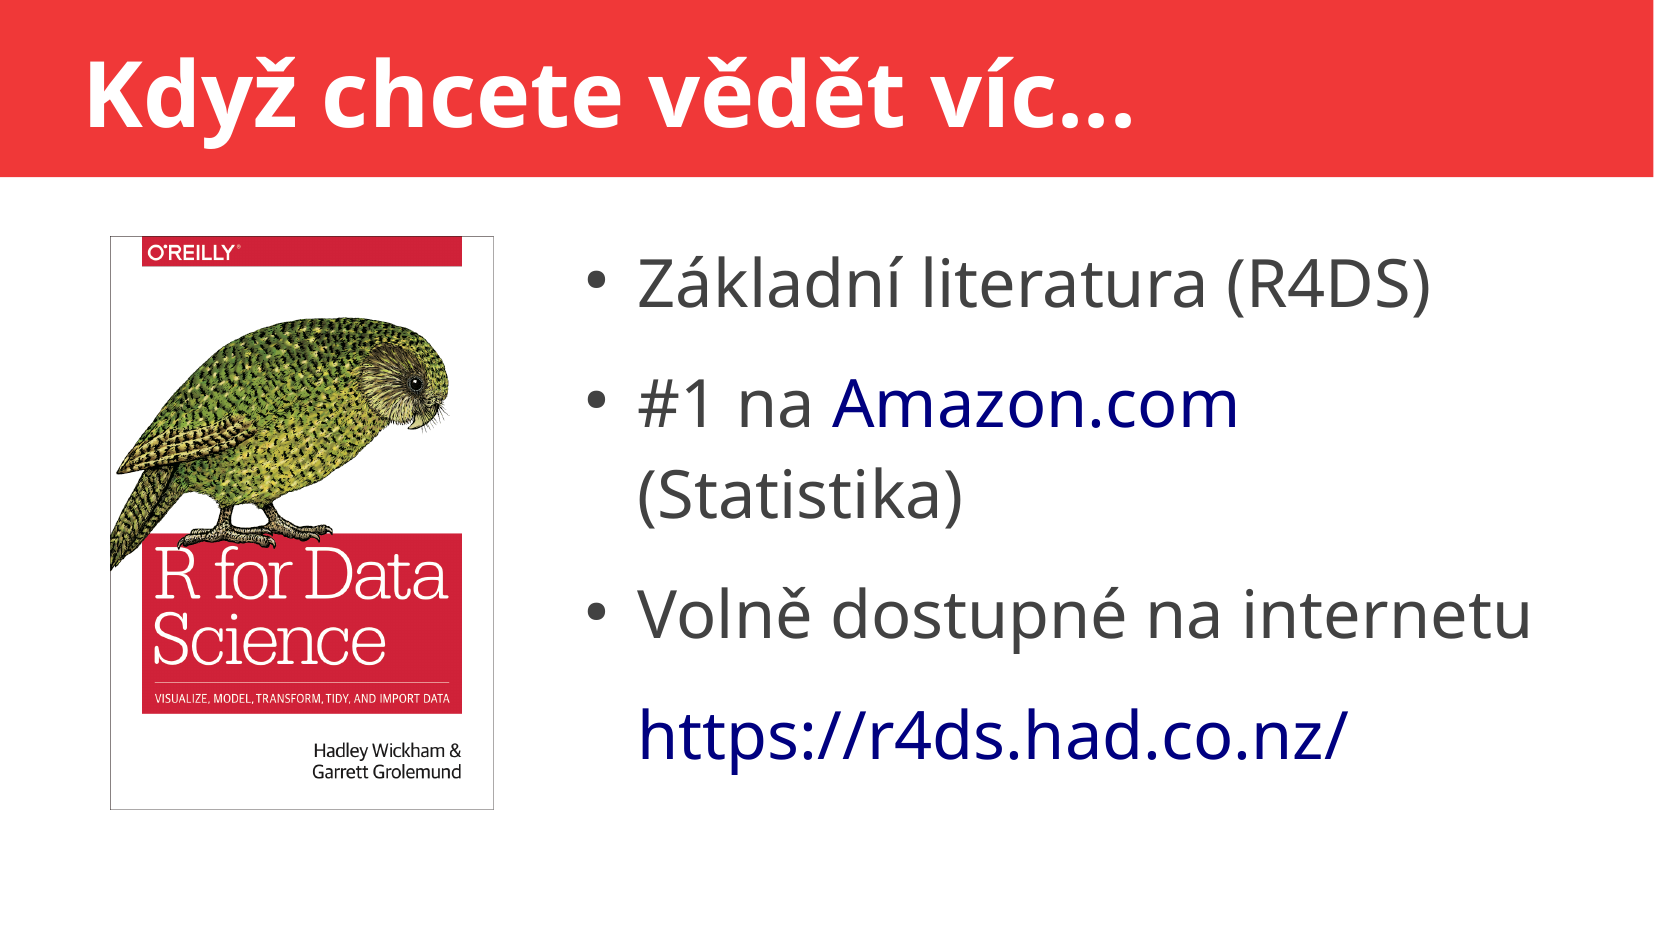

# Když chcete vědět víc...
Základní literatura (R4DS)
#1 na Amazon.com (Statistika)
Volně dostupné na internetu
https://r4ds.had.co.nz/